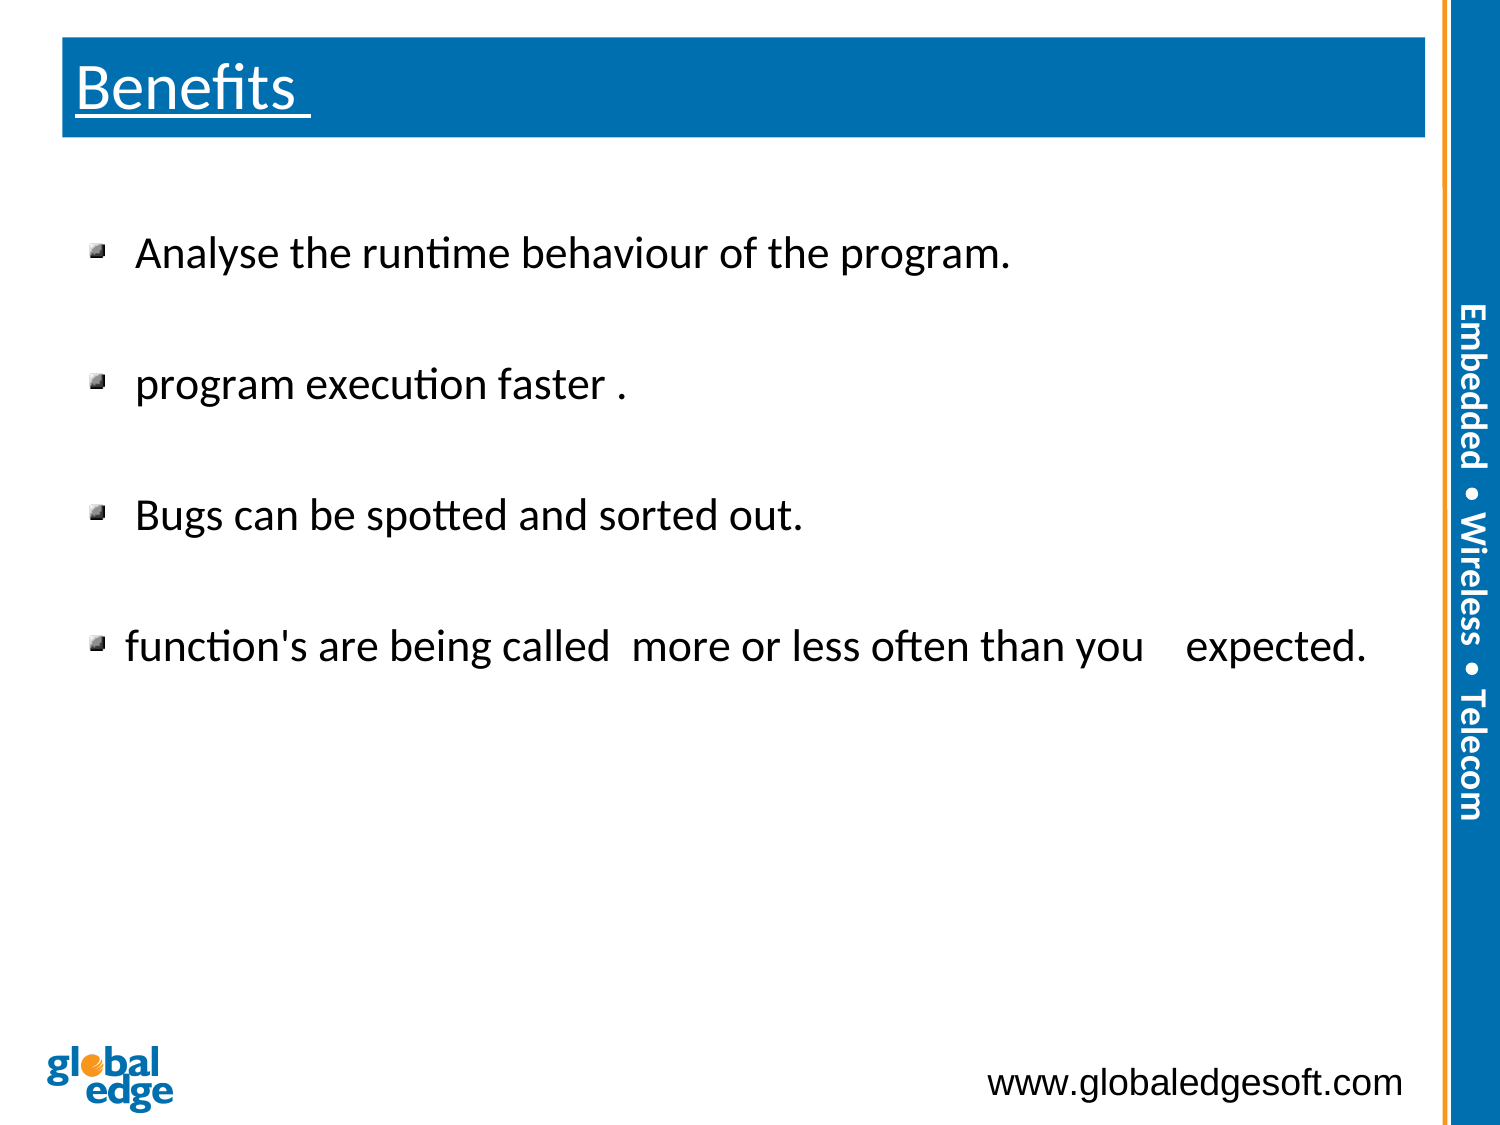

# Benefits
 Analyse the runtime behaviour of the program.
 program execution faster .
 Bugs can be spotted and sorted out.
 function's are being called more or less often than you expected.
 Profiling is a form of program analysis that measures,
 the space (memory) or time complexity of
 a program
 Profiling helps in finding
 1.Where program spent it's time
 2.Which function called which other function